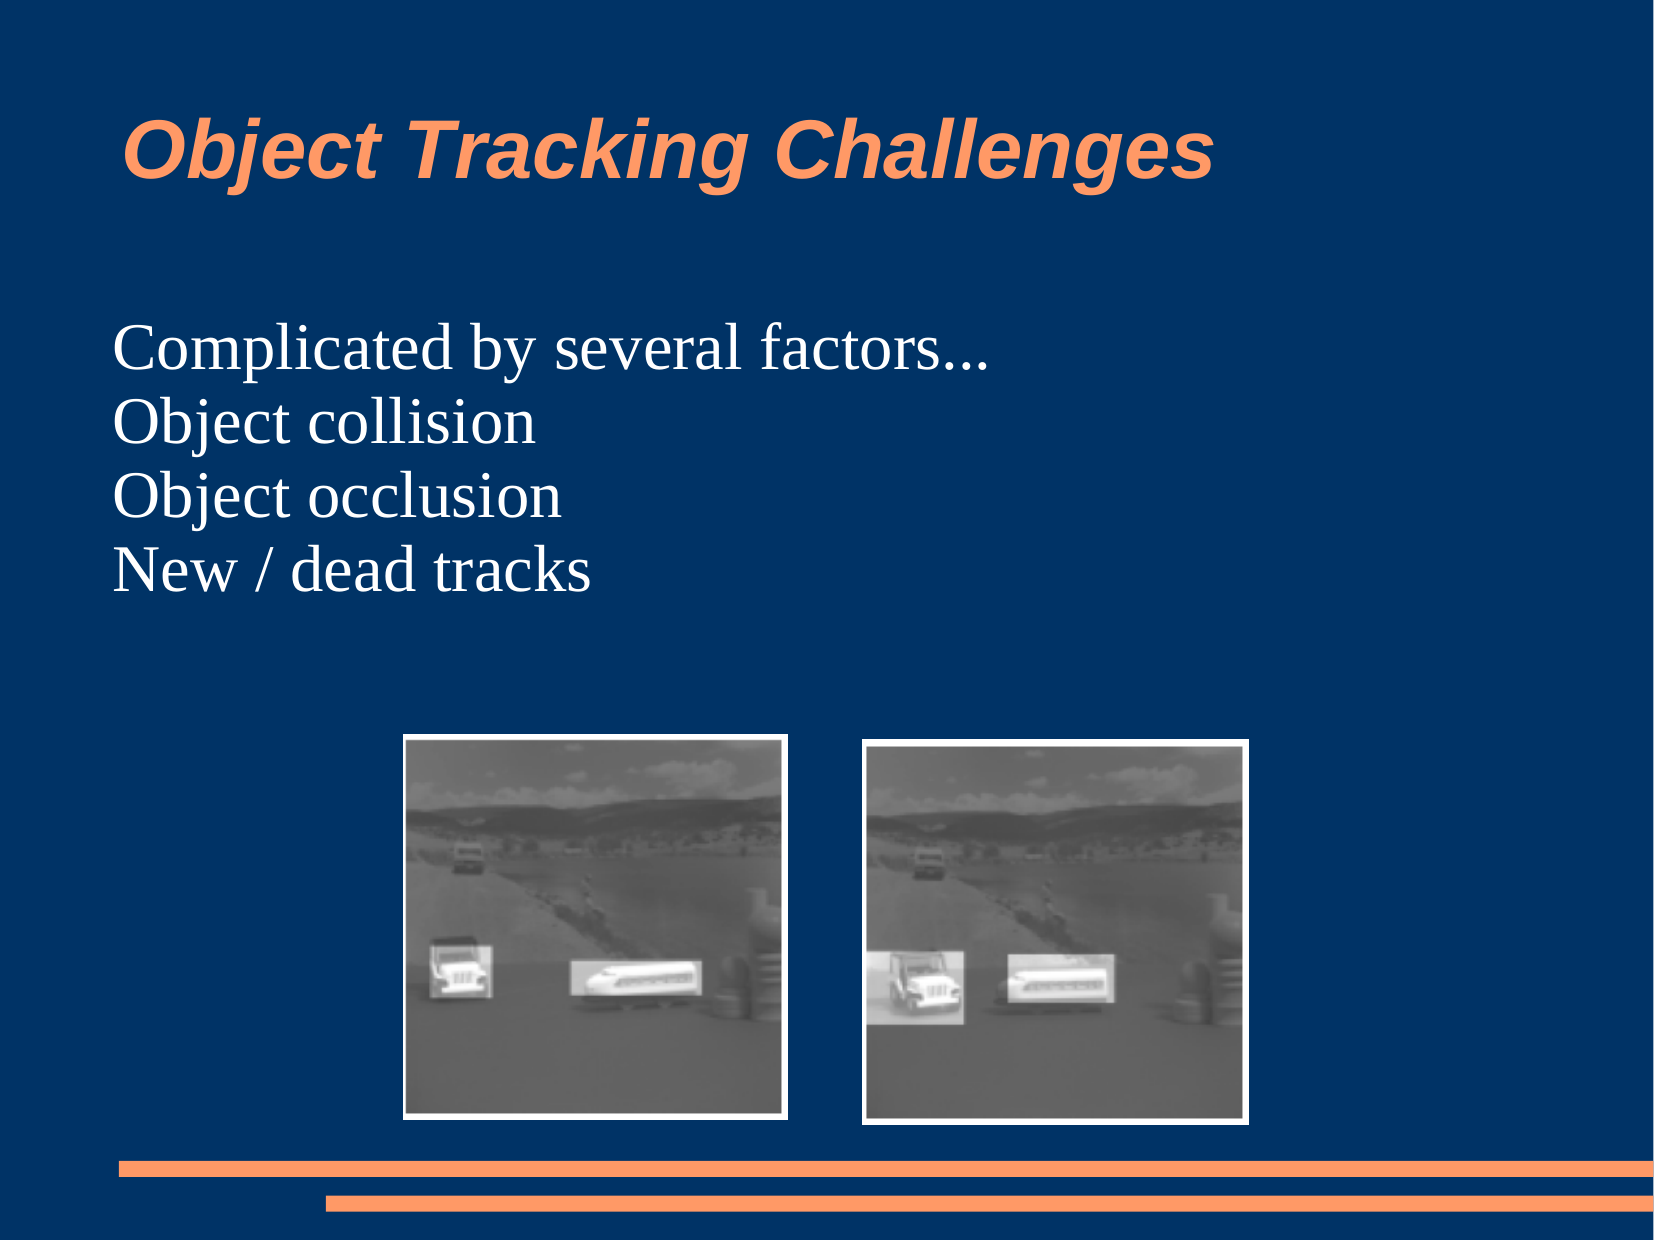

# Object Tracking Challenges
Complicated by several factors...
Object collision
Object occlusion
New / dead tracks